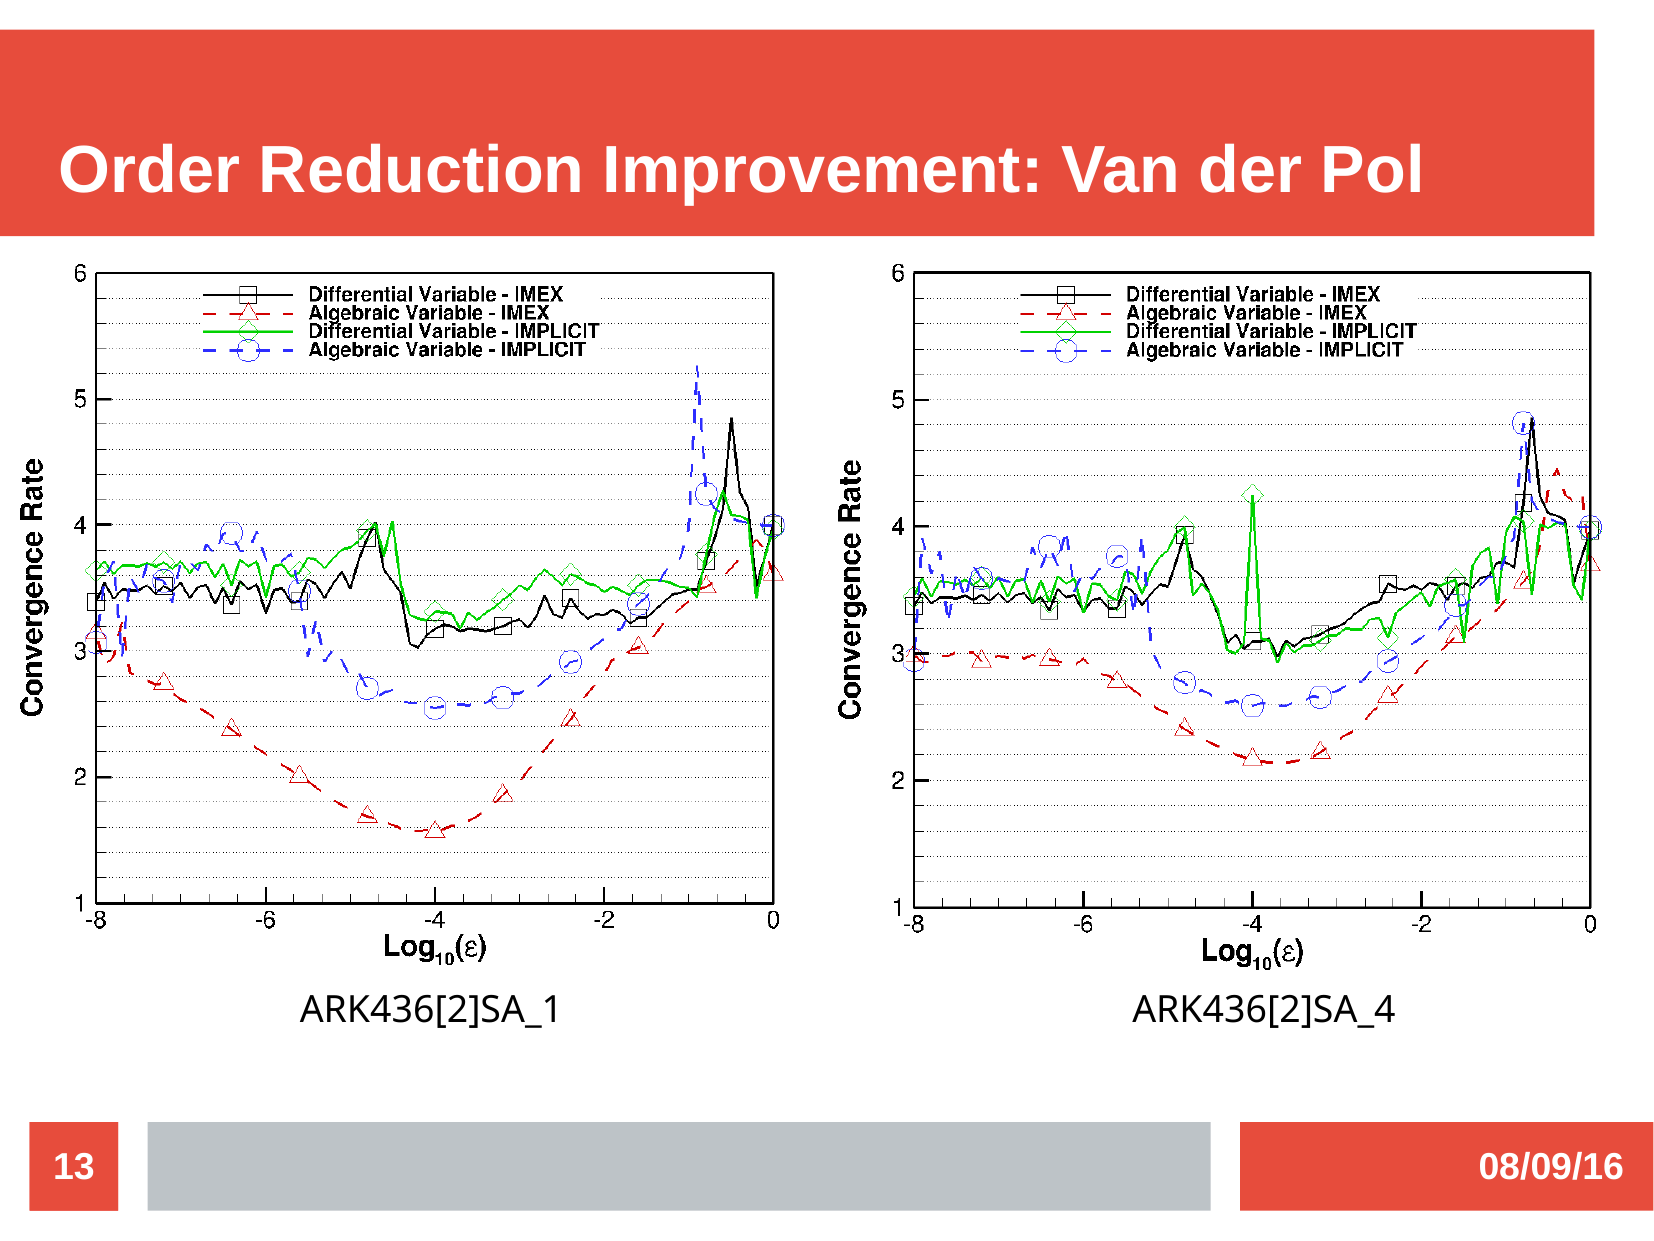

# Order Reduction Improvement: Van der Pol
ARK436[2]SA_1
ARK436[2]SA_4
13
08/09/16